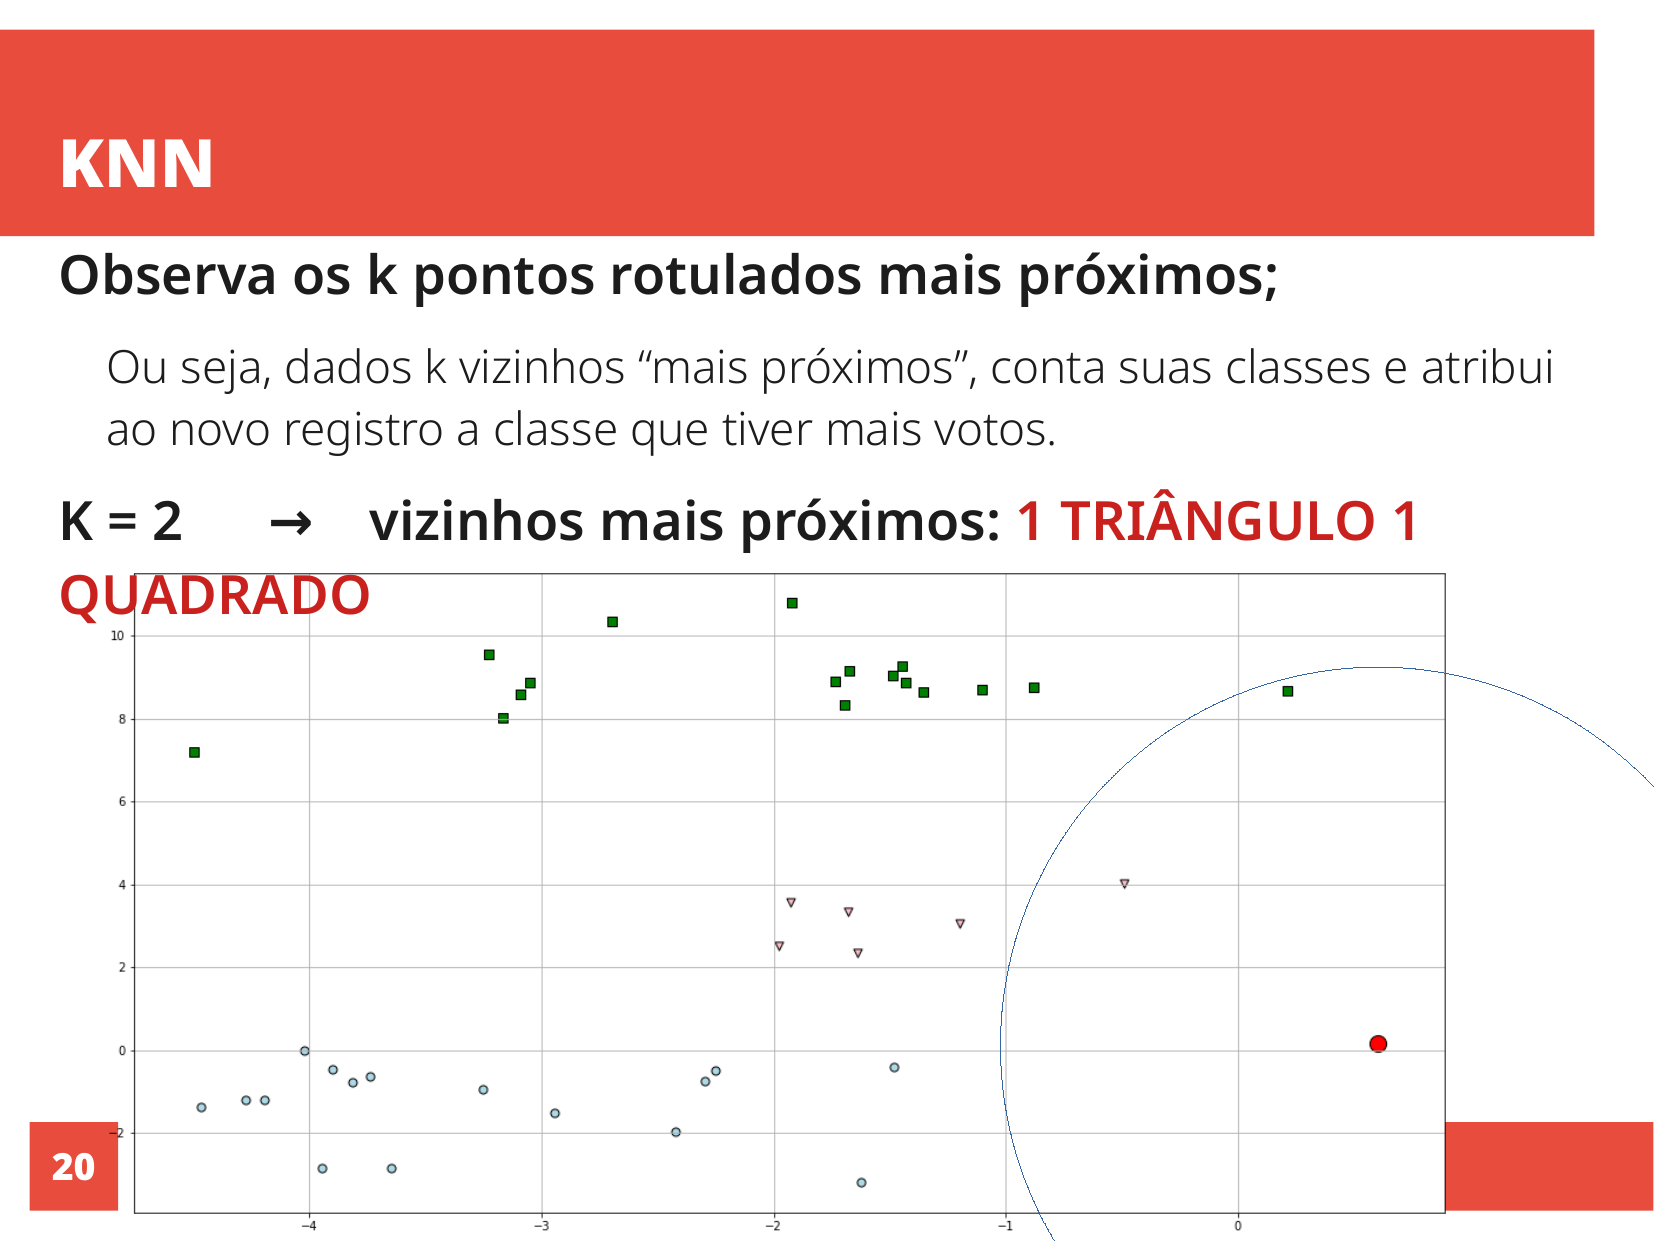

# KNN
Observa os k pontos rotulados mais próximos;
Ou seja, dados k vizinhos “mais próximos”, conta suas classes e atribui ao novo registro a classe que tiver mais votos.
K = 2 → vizinhos mais próximos: 1 TRIÂNGULO 1 QUADRADO
20
UNIP - Araçatuba